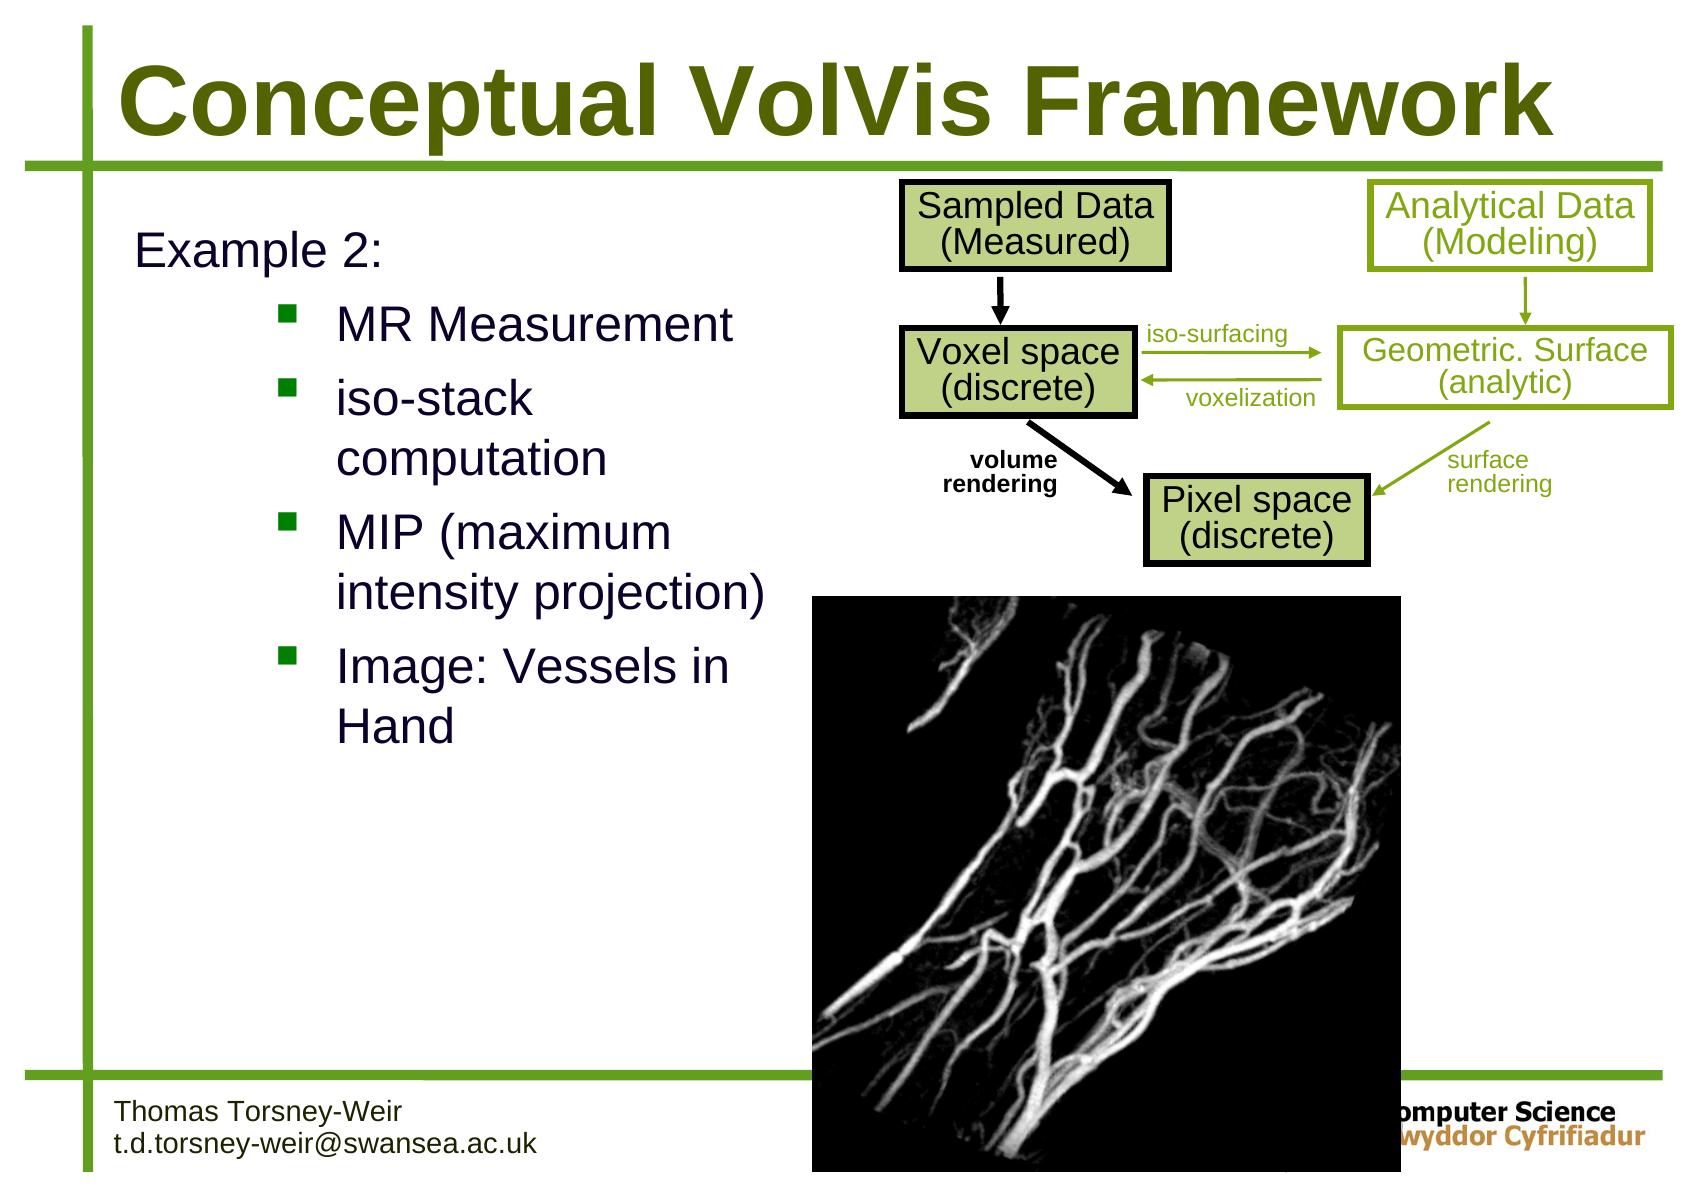

# Conceptual VolVis Framework
Sampled Data
(Measured)
Analytical Data
(Modeling)
Example 2:
MR Measurement
iso-stack computation
MIP (maximum
intensity projection)
Image: Vessels in Hand
iso-surfacing
Voxel space
(discrete)
Geometric. Surface
(analytic)
voxelization
volume
rendering
surface
rendering
Pixel space
(discrete)